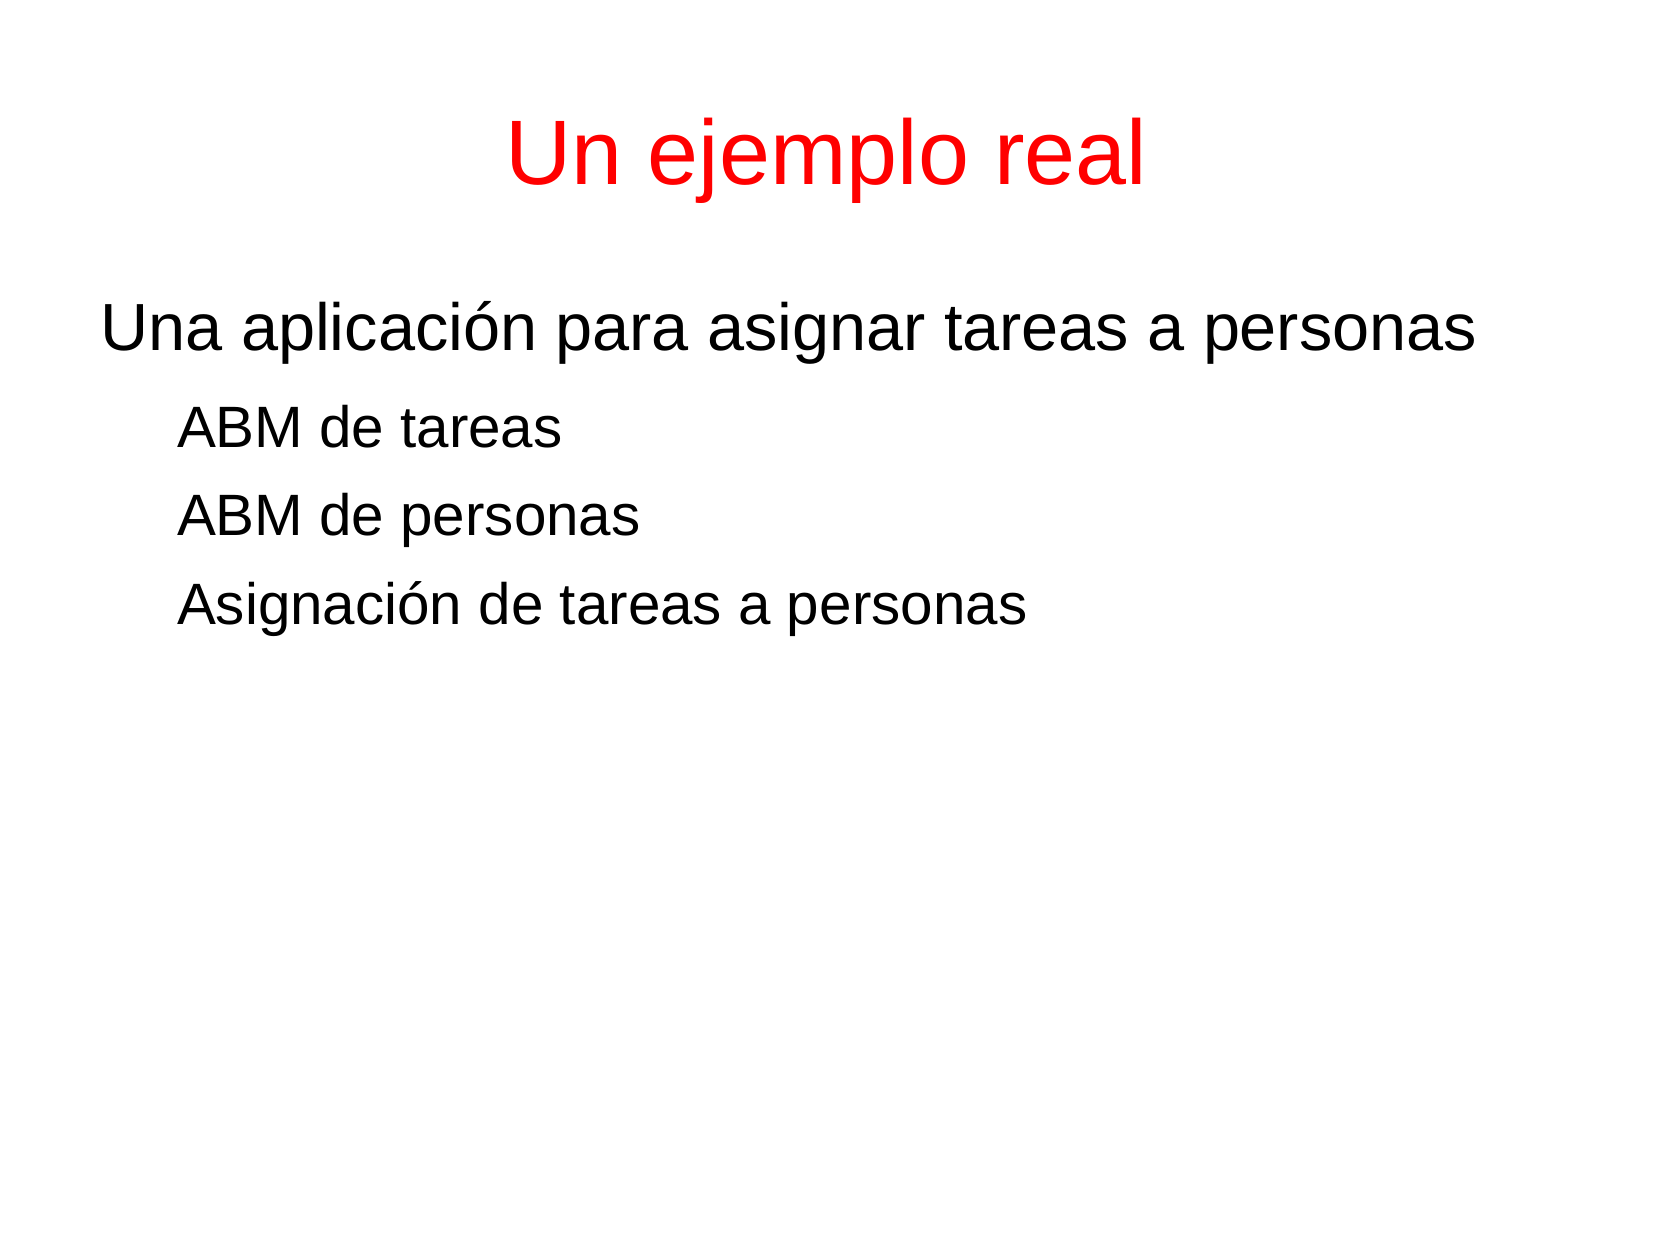

# Un ejemplo real
Una aplicación para asignar tareas a personas
ABM de tareas
ABM de personas
Asignación de tareas a personas